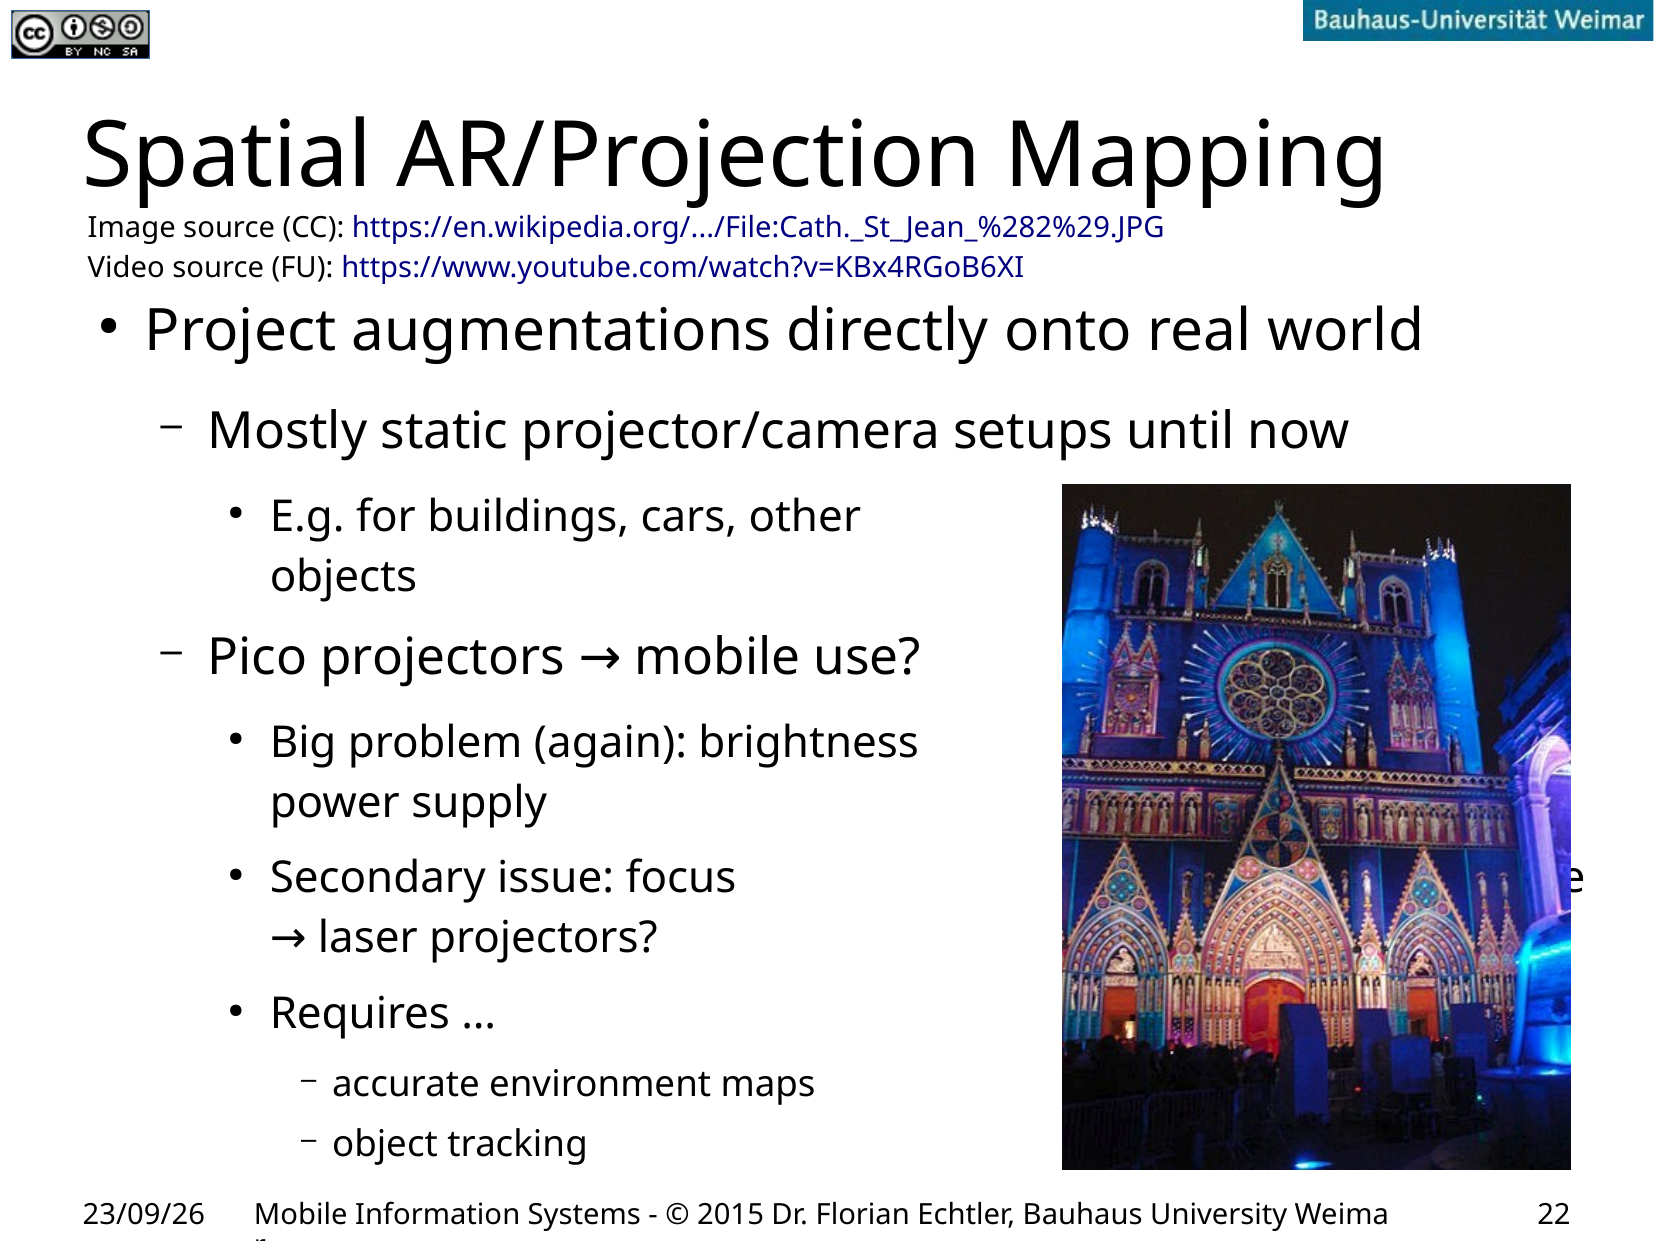

# Spatial AR/Projection Mapping
Image source (CC): https://en.wikipedia.org/.../File:Cath._St_Jean_%282%29.JPG
Video source (FU): https://www.youtube.com/watch?v=KBx4RGoB6XI
Project augmentations directly onto real world
Mostly static projector/camera setups until now
E.g. for buildings, cars, other large objects
Pico projectors → mobile use?
Big problem (again): brightness vs. power supply
Secondary issue: focus distance → laser projectors?
Requires …
accurate environment maps
object tracking
Mobile Information Systems - © 2015 Dr. Florian Echtler, Bauhaus University Weimar
22